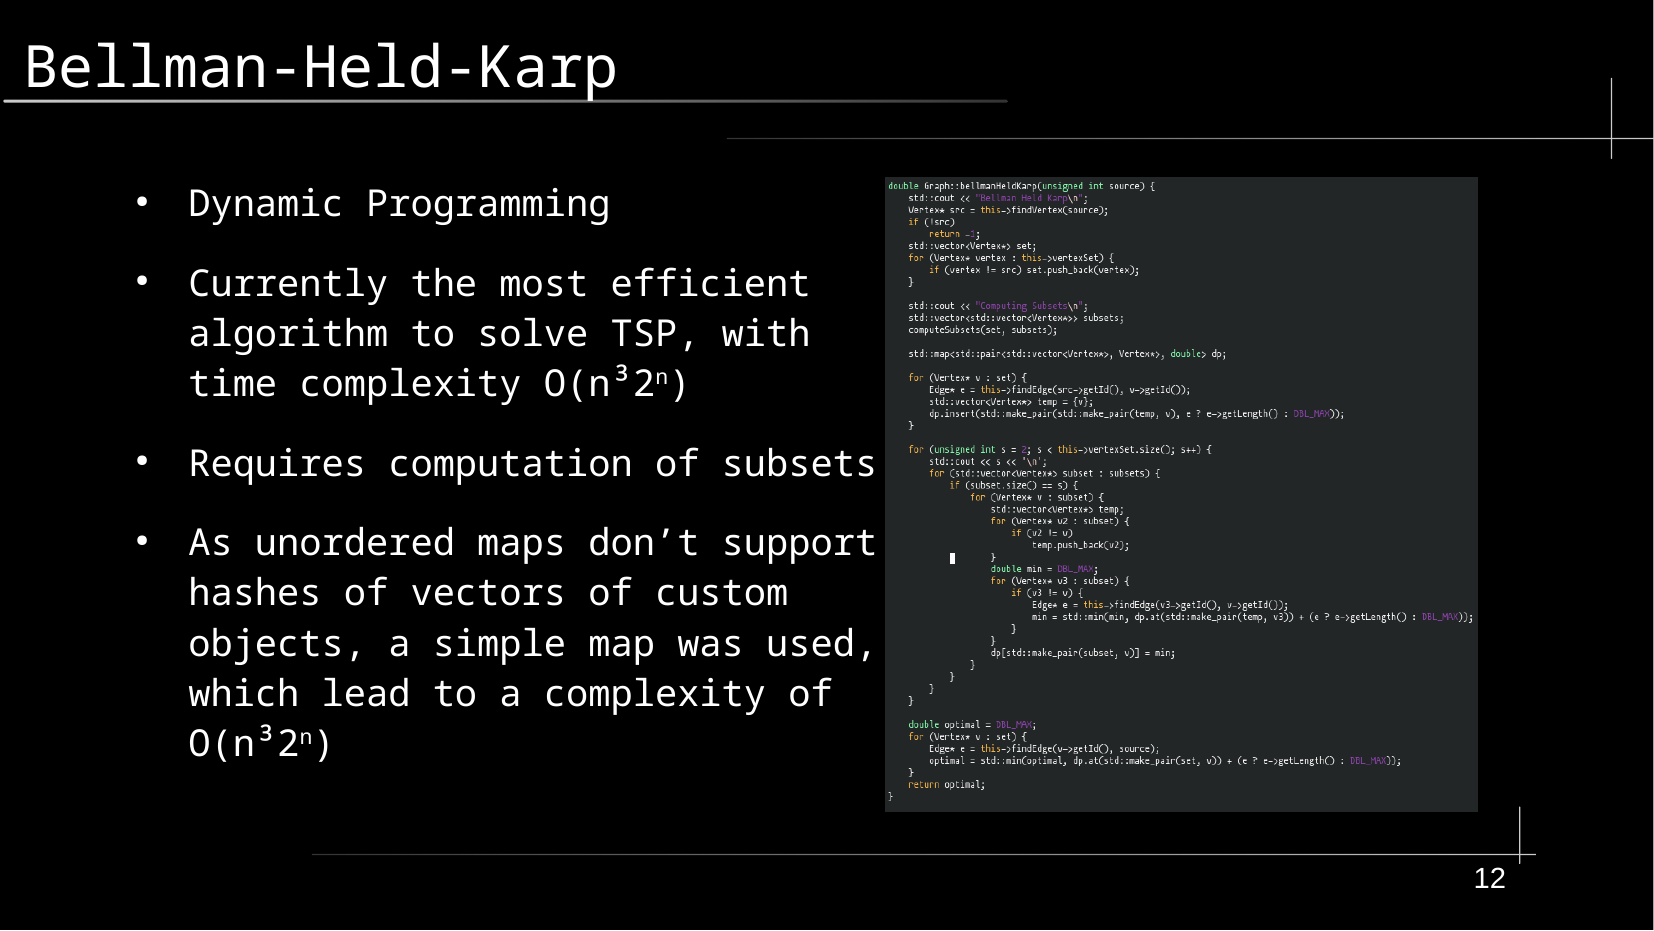

# Bellman-Held-Karp
Dynamic Programming
Currently the most efficient algorithm to solve TSP, with time complexity O(n³2n)
Requires computation of subsets
As unordered maps don’t support hashes of vectors of custom objects, a simple map was used, which lead to a complexity of O(n³2n)
12